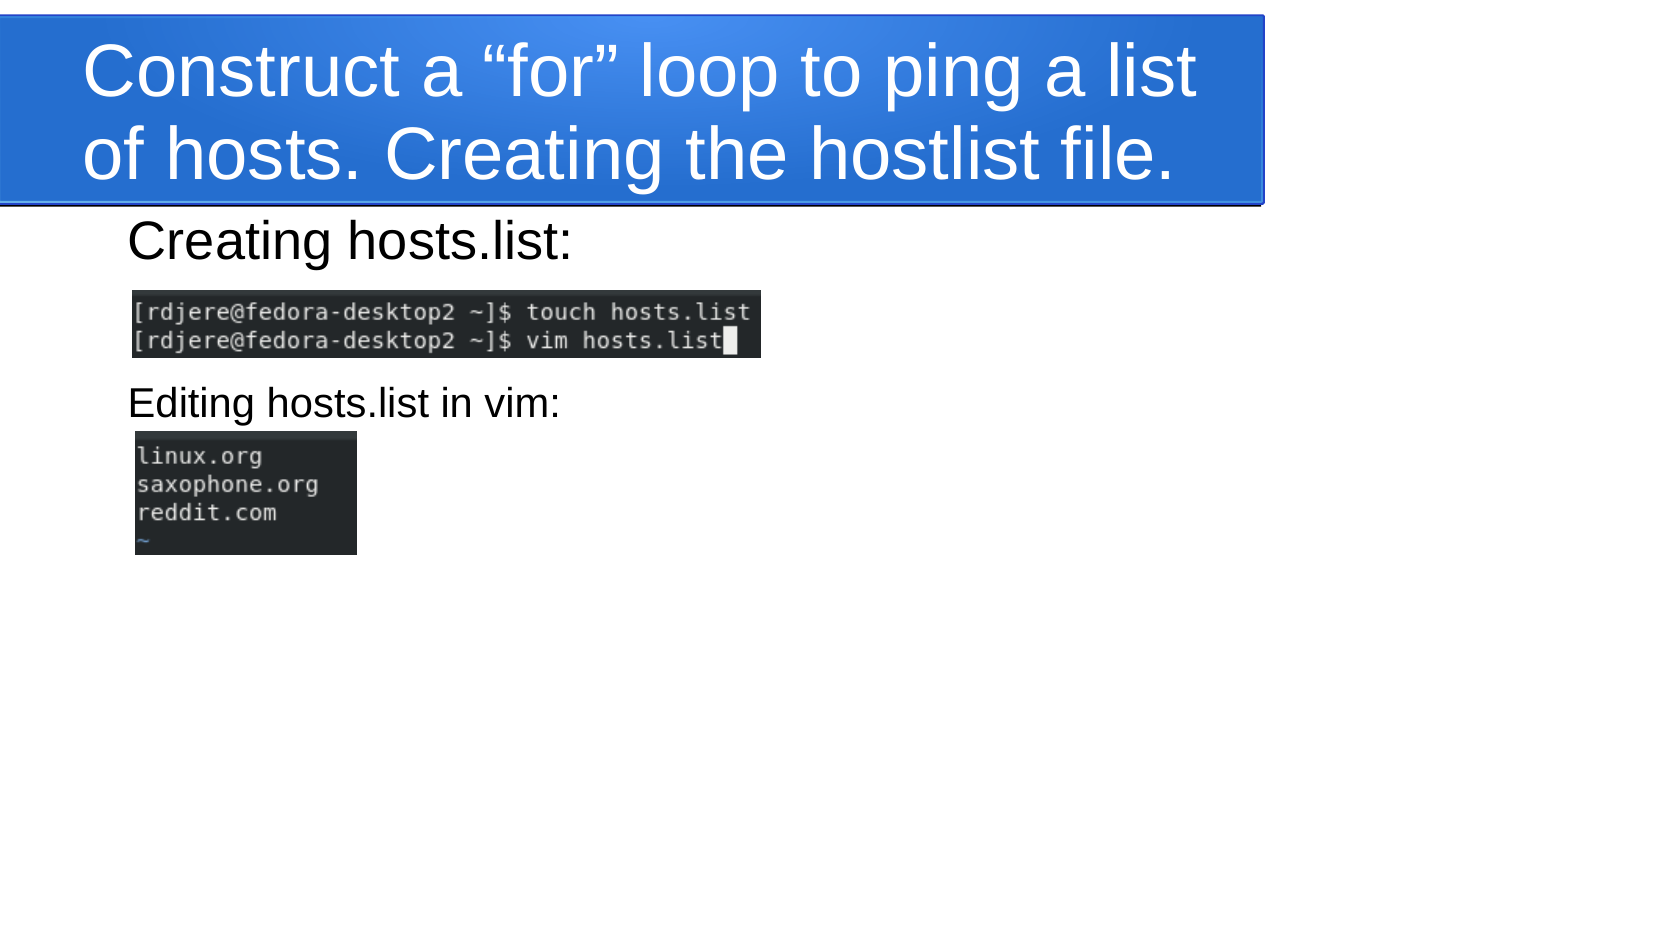

# Construct a “for” loop to ping a list of hosts. Creating the hostlist file.
Creating hosts.list:
Editing hosts.list in vim: